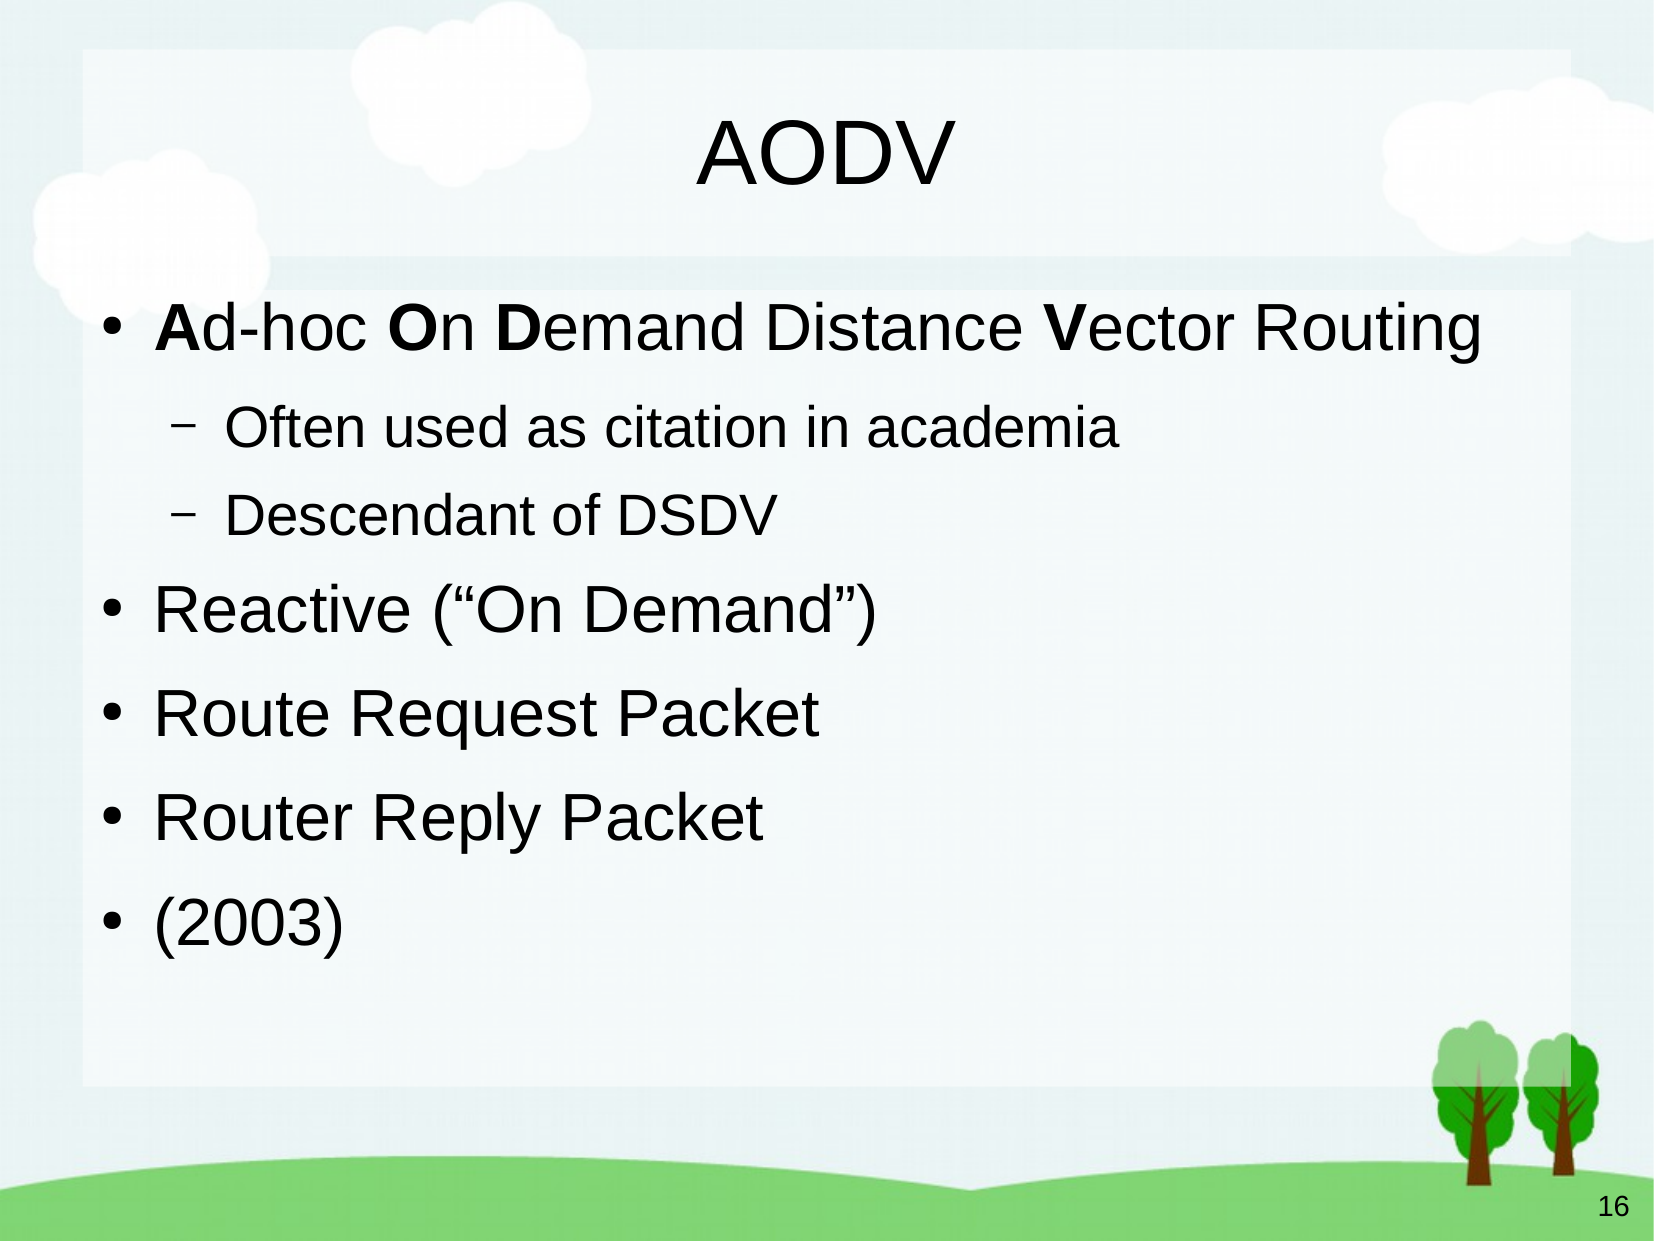

# AODV
Ad-hoc On Demand Distance Vector Routing
Often used as citation in academia
Descendant of DSDV
Reactive (“On Demand”)
Route Request Packet
Router Reply Packet
(2003)
16